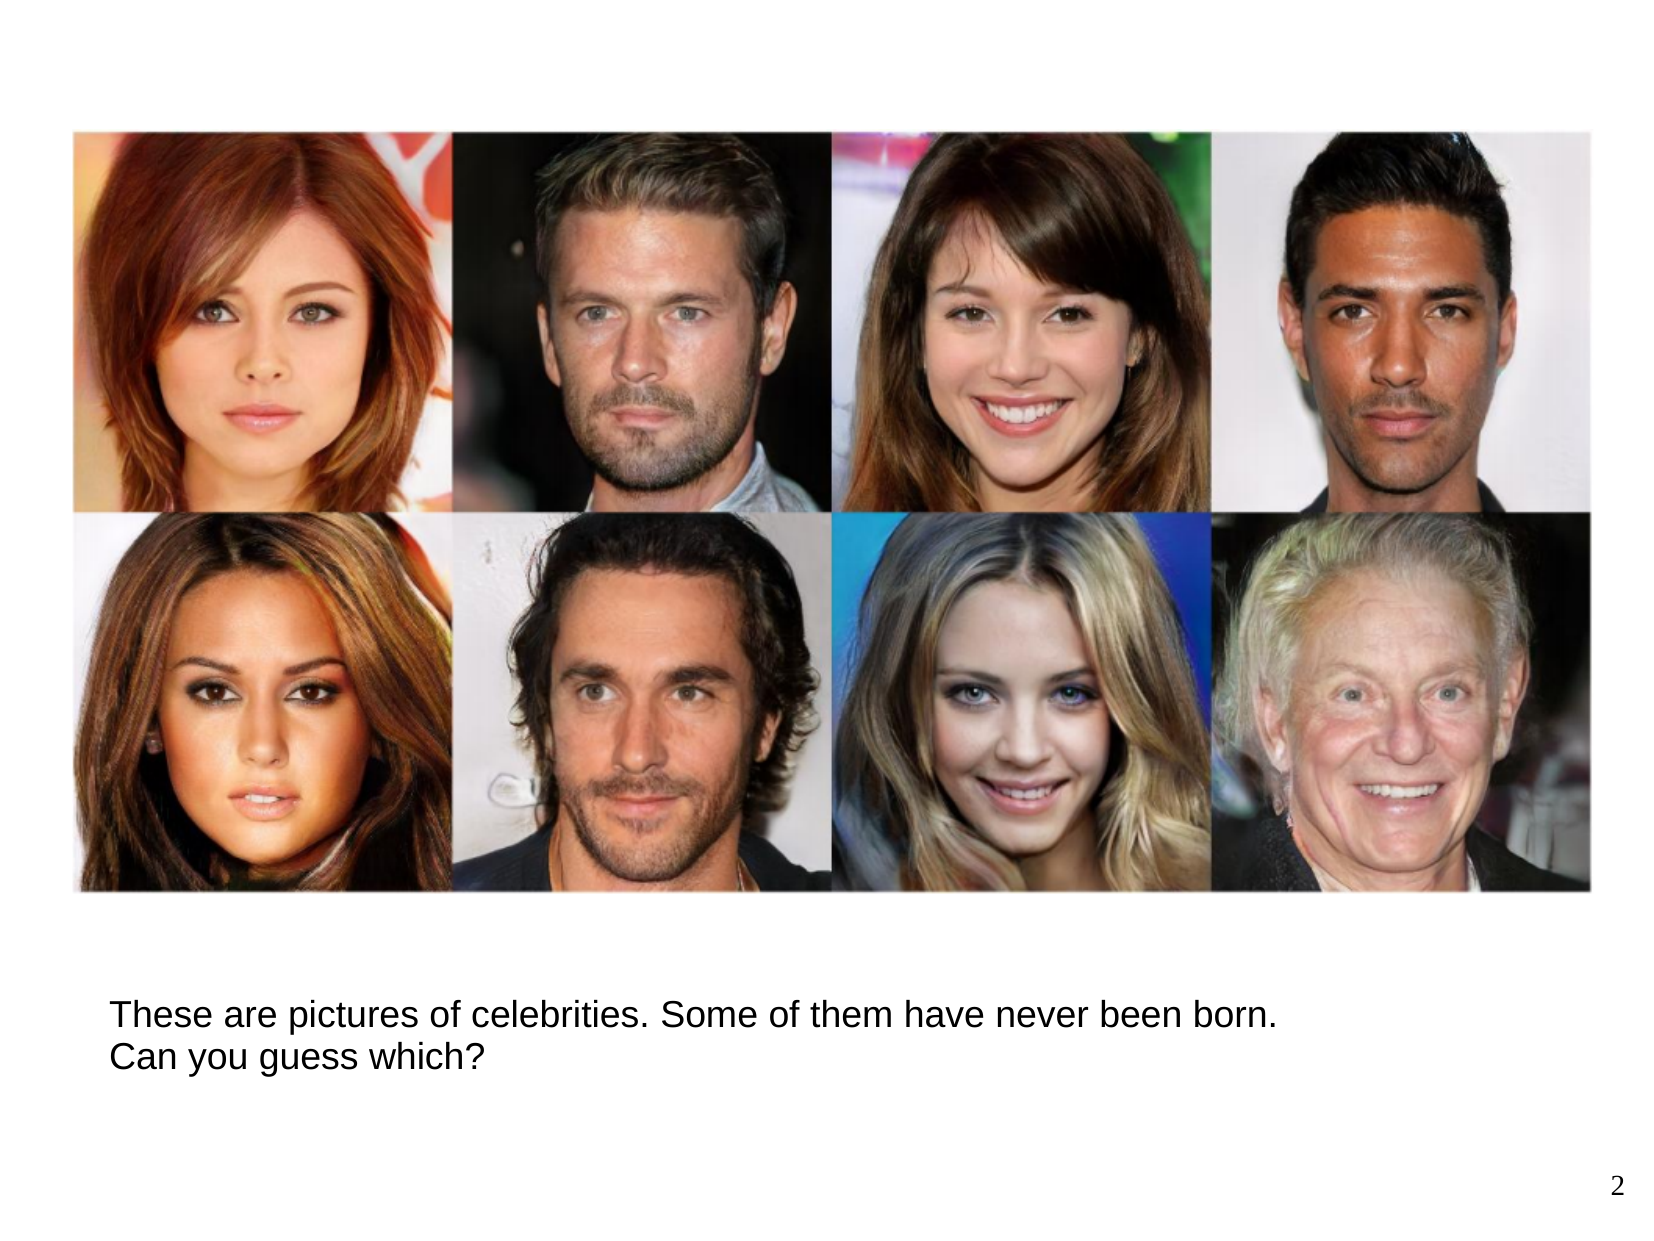

These are pictures of celebrities. Some of them have never been born.
Can you guess which?
2